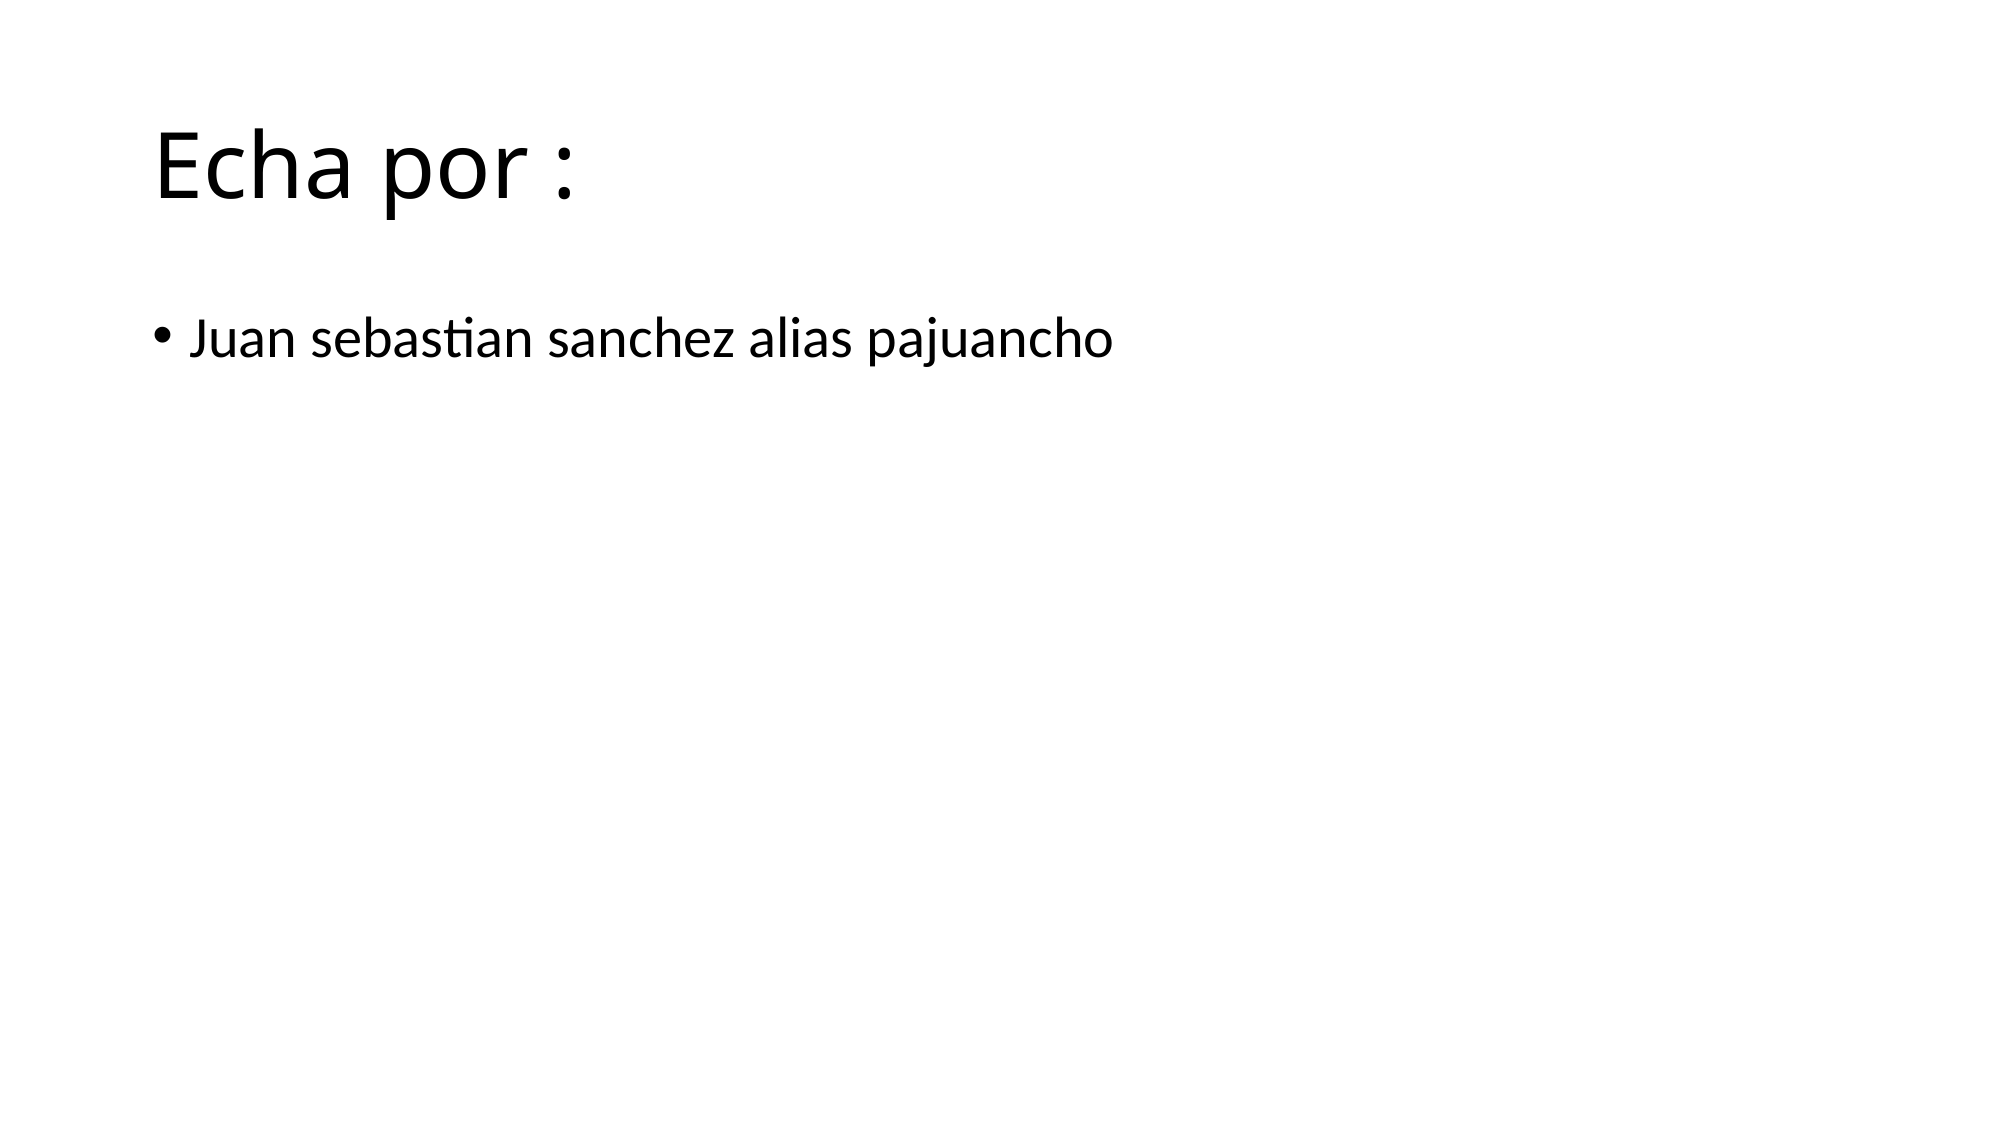

# Echa por :
Juan sebastian sanchez alias pajuancho